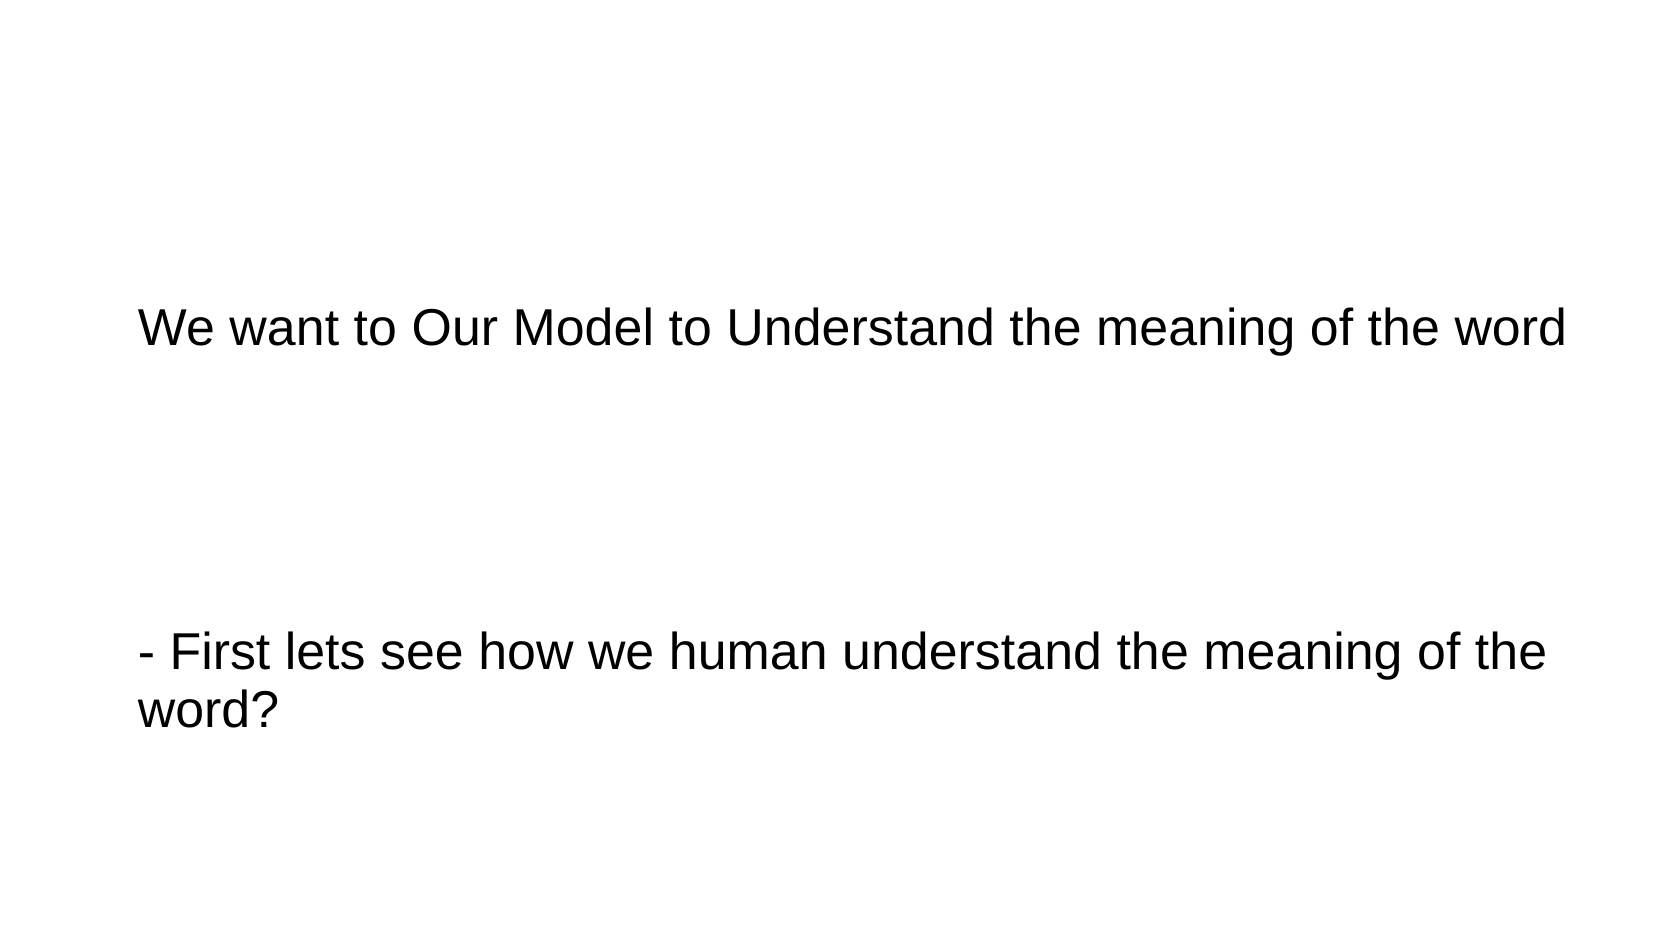

# We want to Our Model to Understand the meaning of the word
- First lets see how we human understand the meaning of the word?